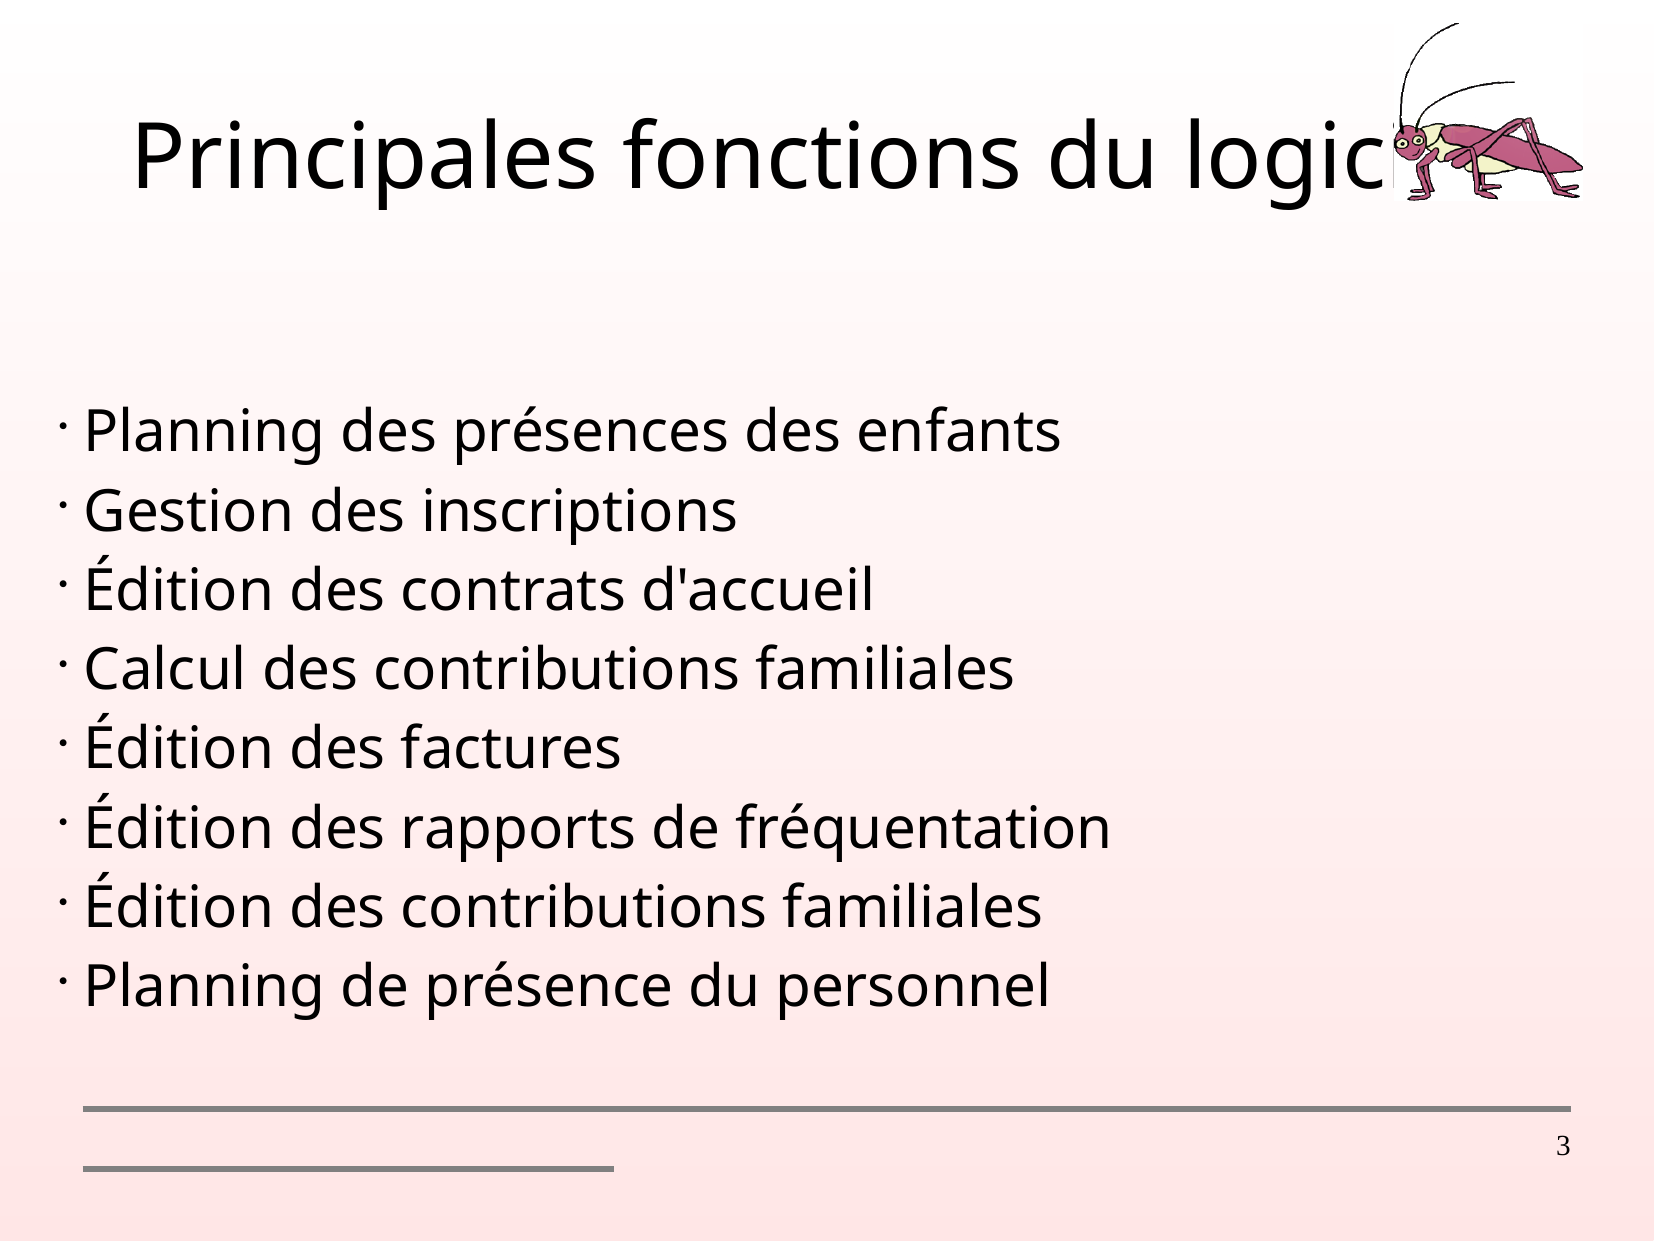

# Principales fonctions du logiciel
 Planning des présences des enfants
 Gestion des inscriptions
 Édition des contrats d'accueil
 Calcul des contributions familiales
 Édition des factures
 Édition des rapports de fréquentation
 Édition des contributions familiales
 Planning de présence du personnel
3